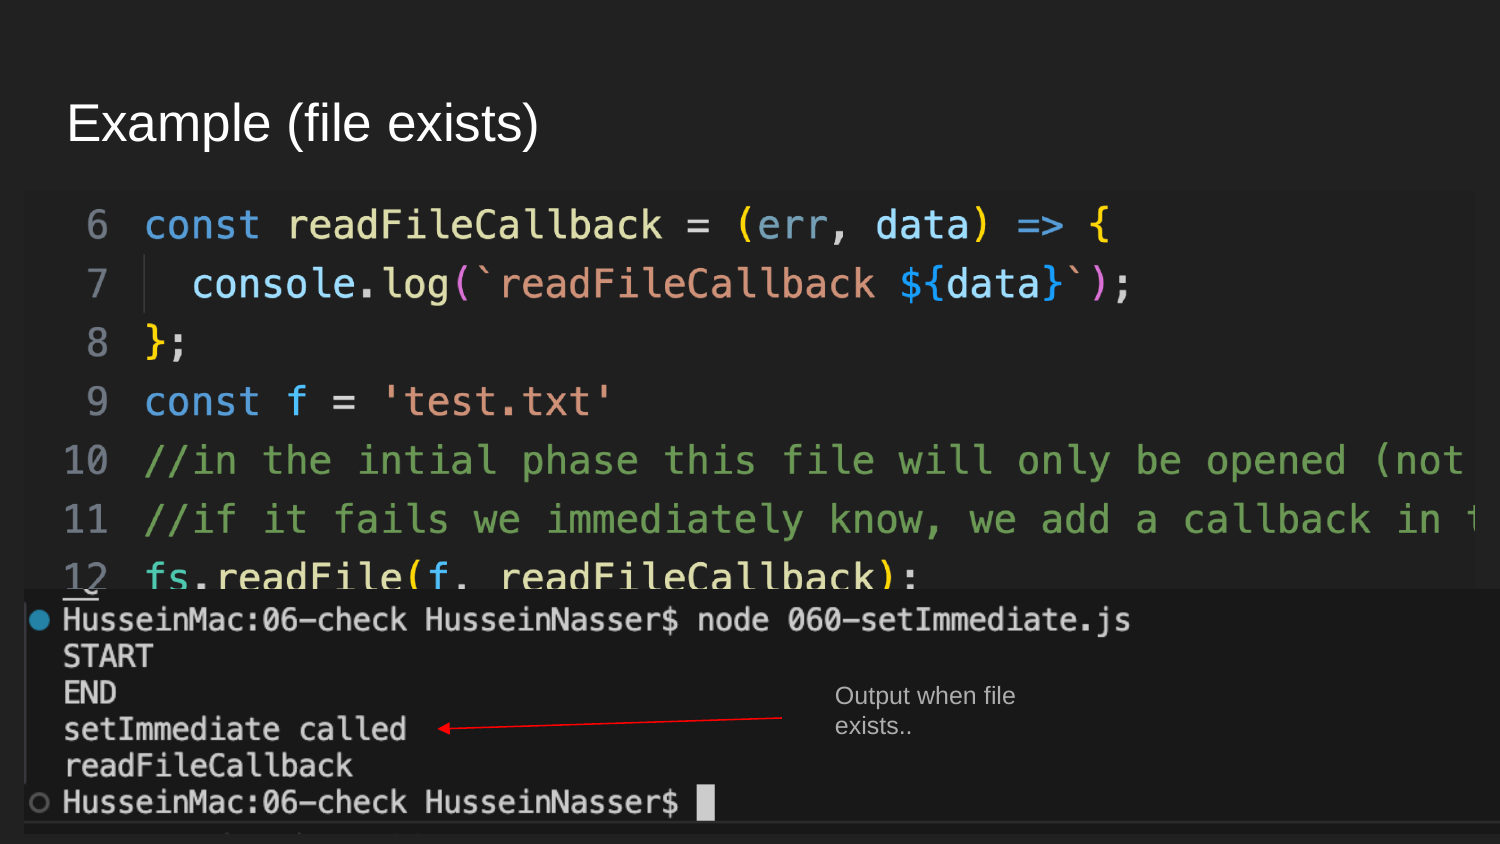

# Example (file exists)
Output when file exists..